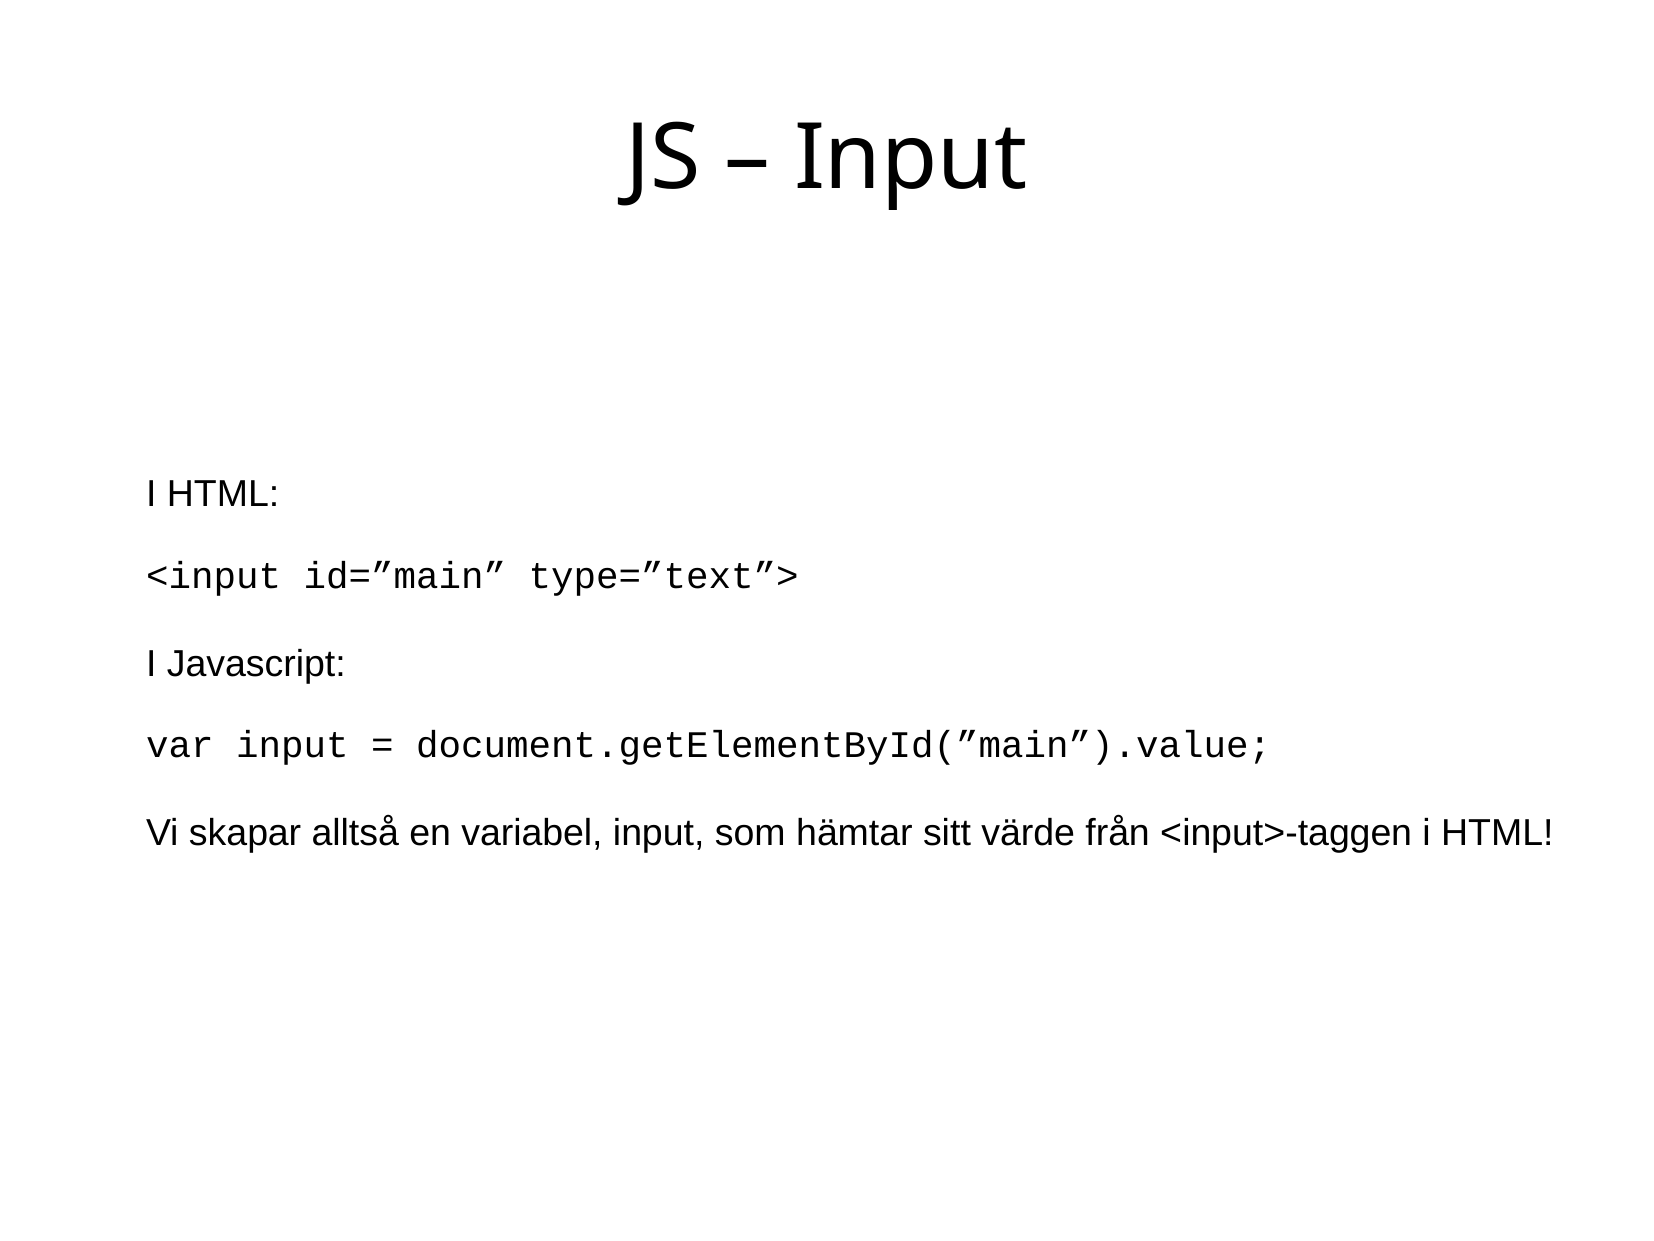

# JS – Input
I HTML:
<input id=”main” type=”text”>
I Javascript:
var input = document.getElementById(”main”).value;
Vi skapar alltså en variabel, input, som hämtar sitt värde från <input>-taggen i HTML!